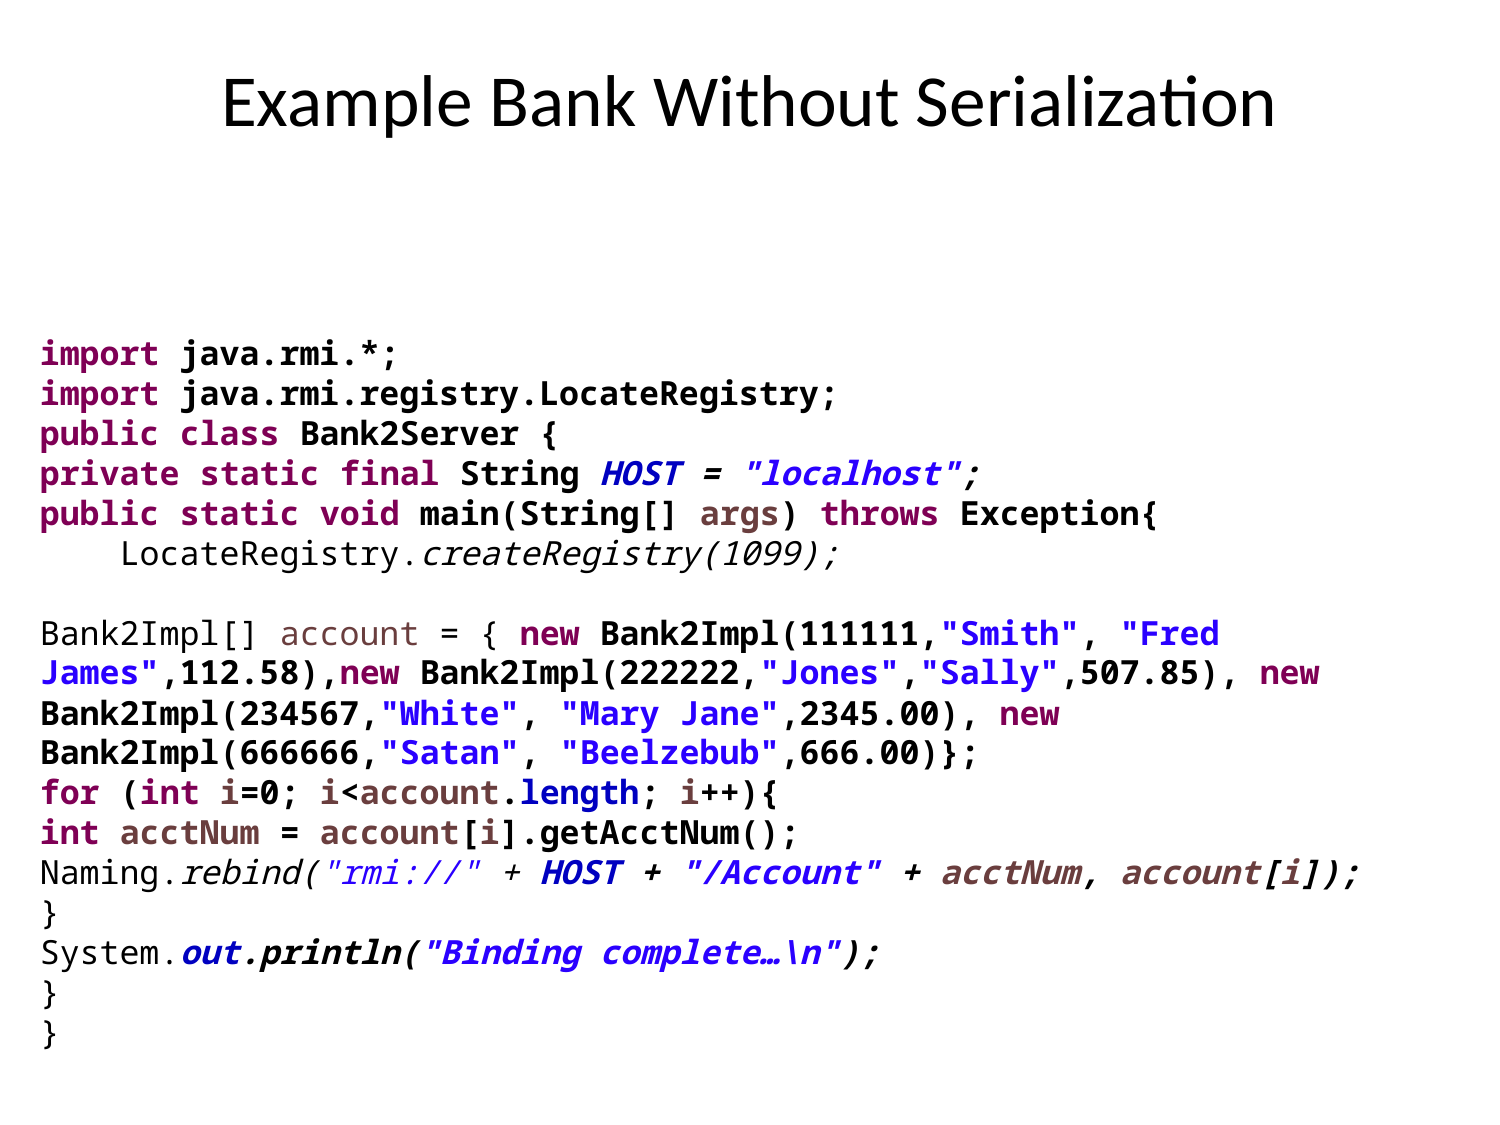

# Example Bank Without Serialization
import java.rmi.*;
import java.rmi.registry.LocateRegistry;
public class Bank2Server {
private static final String HOST = "localhost";
public static void main(String[] args) throws Exception{
 LocateRegistry.createRegistry(1099);
Bank2Impl[] account = { new Bank2Impl(111111,"Smith", "Fred James",112.58),new Bank2Impl(222222,"Jones","Sally",507.85), new Bank2Impl(234567,"White", "Mary Jane",2345.00), new Bank2Impl(666666,"Satan", "Beelzebub",666.00)};
for (int i=0; i<account.length; i++){
int acctNum = account[i].getAcctNum();
Naming.rebind("rmi://" + HOST + "/Account" + acctNum, account[i]);
}
System.out.println("Binding complete…\n");
}
}